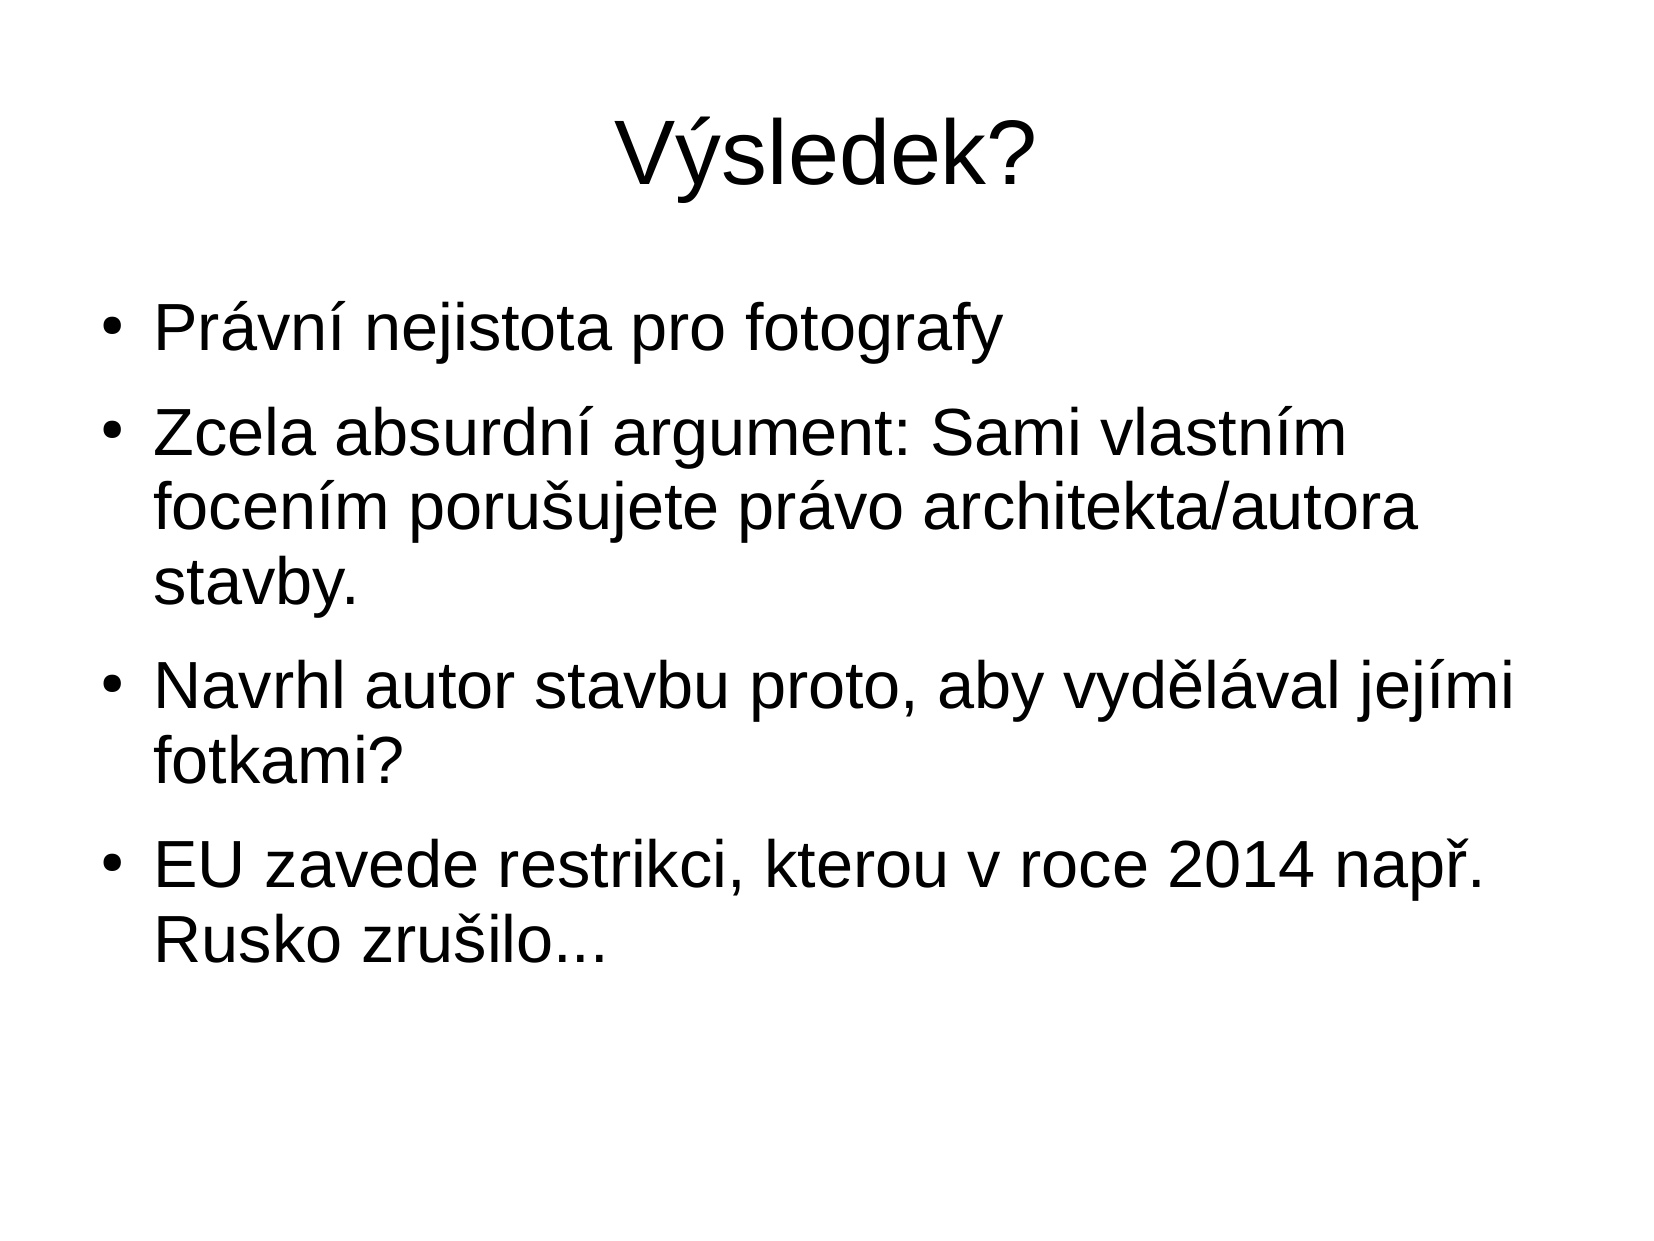

# Výsledek?
Právní nejistota pro fotografy
Zcela absurdní argument: Sami vlastním focením porušujete právo architekta/autora stavby.
Navrhl autor stavbu proto, aby vydělával jejími fotkami?
EU zavede restrikci, kterou v roce 2014 např. Rusko zrušilo...